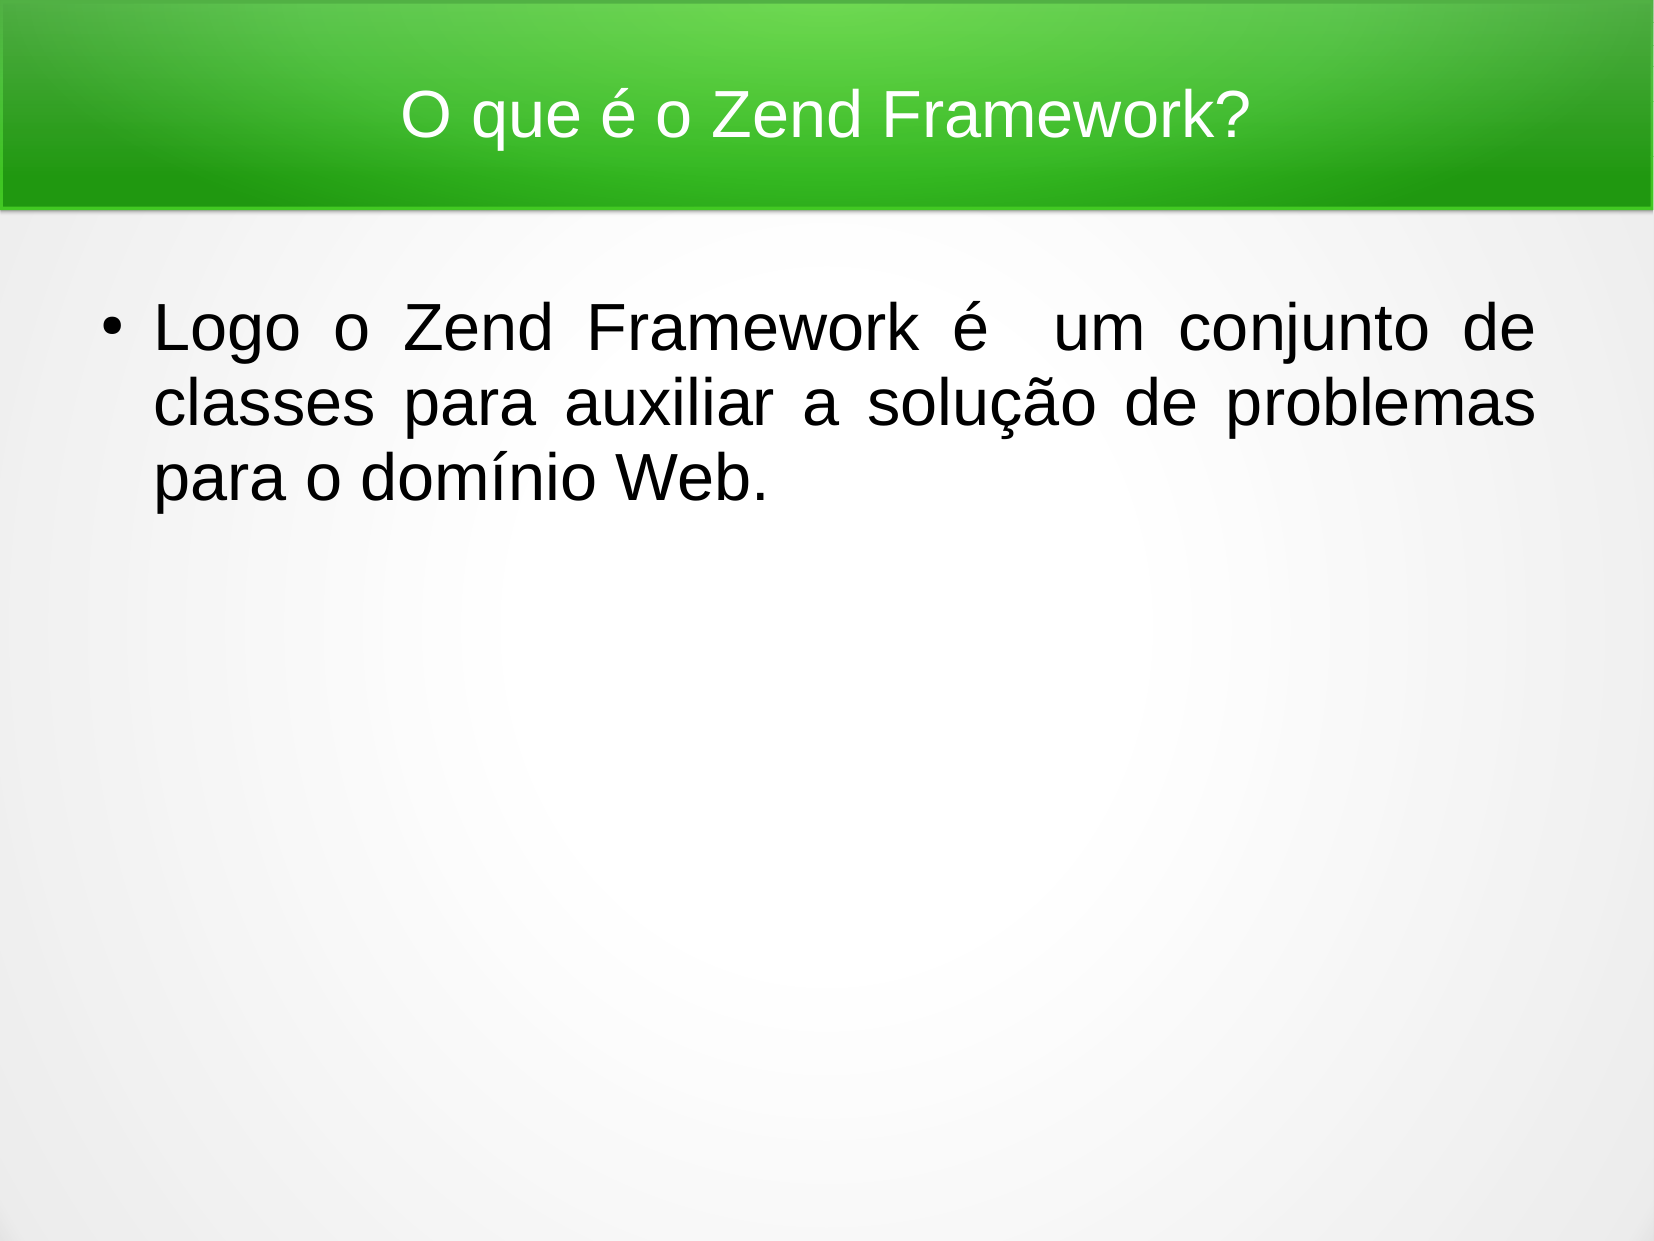

# O que é o Zend Framework?
Logo o Zend Framework é um conjunto de classes para auxiliar a solução de problemas para o domínio Web.